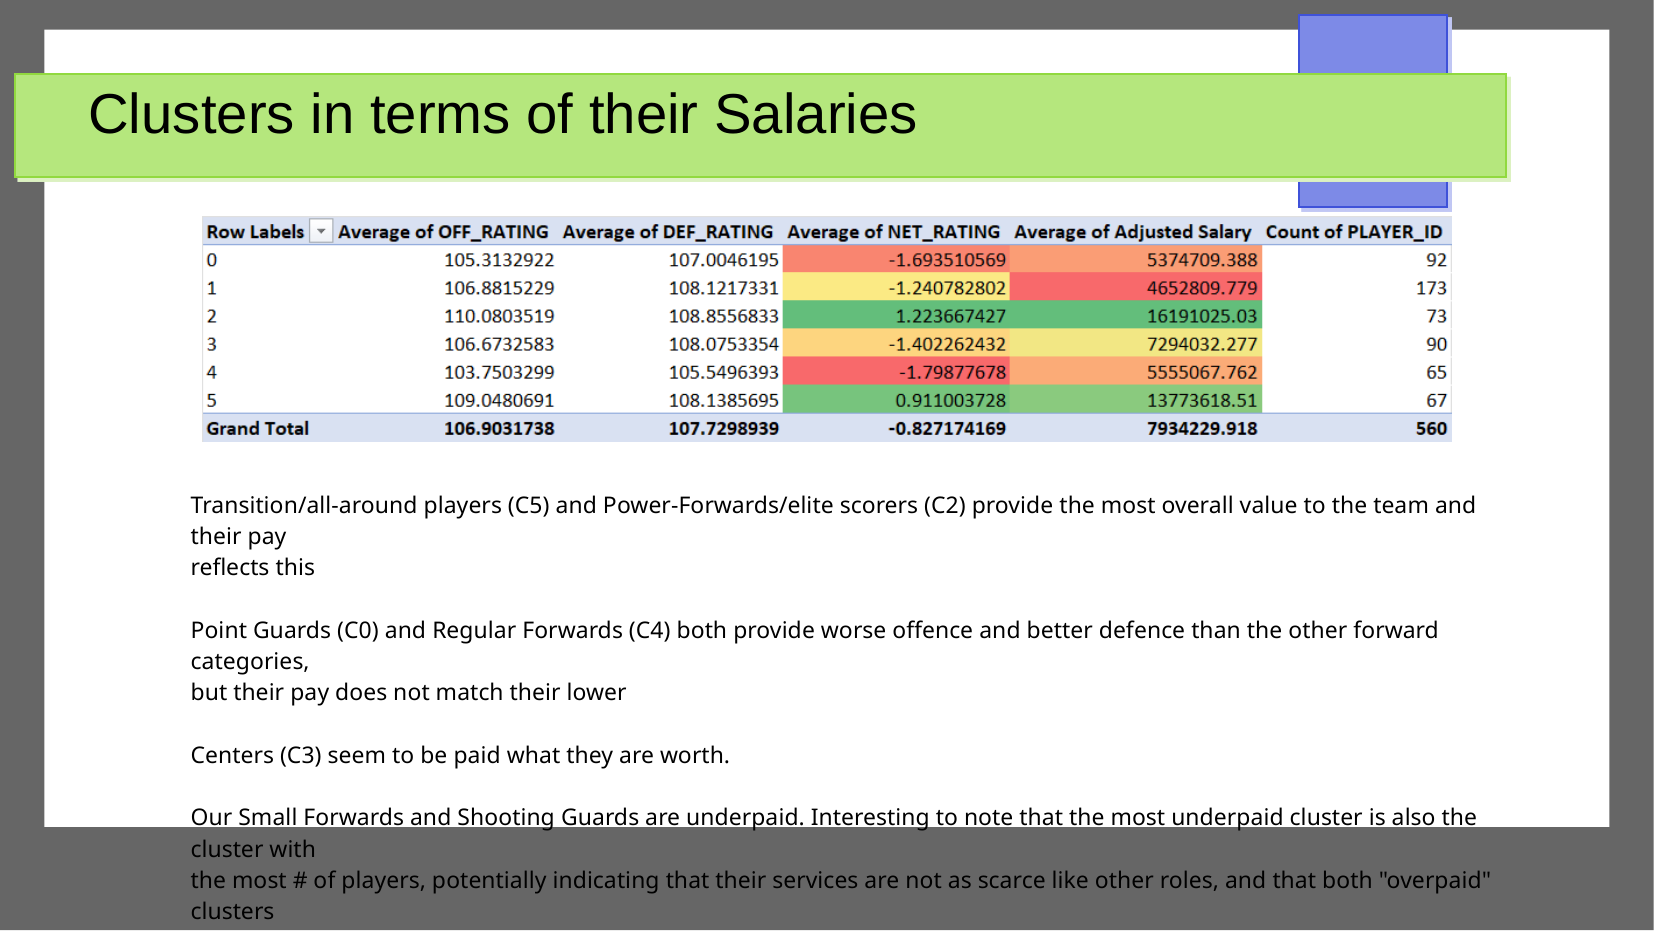

# Clusters in terms of their Salaries
Transition/all-around players (C5) and Power-Forwards/elite scorers (C2) provide the most overall value to the team and their pay
reflects this
Point Guards (C0) and Regular Forwards (C4) both provide worse offence and better defence than the other forward categories,
but their pay does not match their lower
Centers (C3) seem to be paid what they are worth.
Our Small Forwards and Shooting Guards are underpaid. Interesting to note that the most underpaid cluster is also the cluster with
the most # of players, potentially indicating that their services are not as scarce like other roles, and that both "overpaid" clusters
have the best defence (contrary to our expectations)